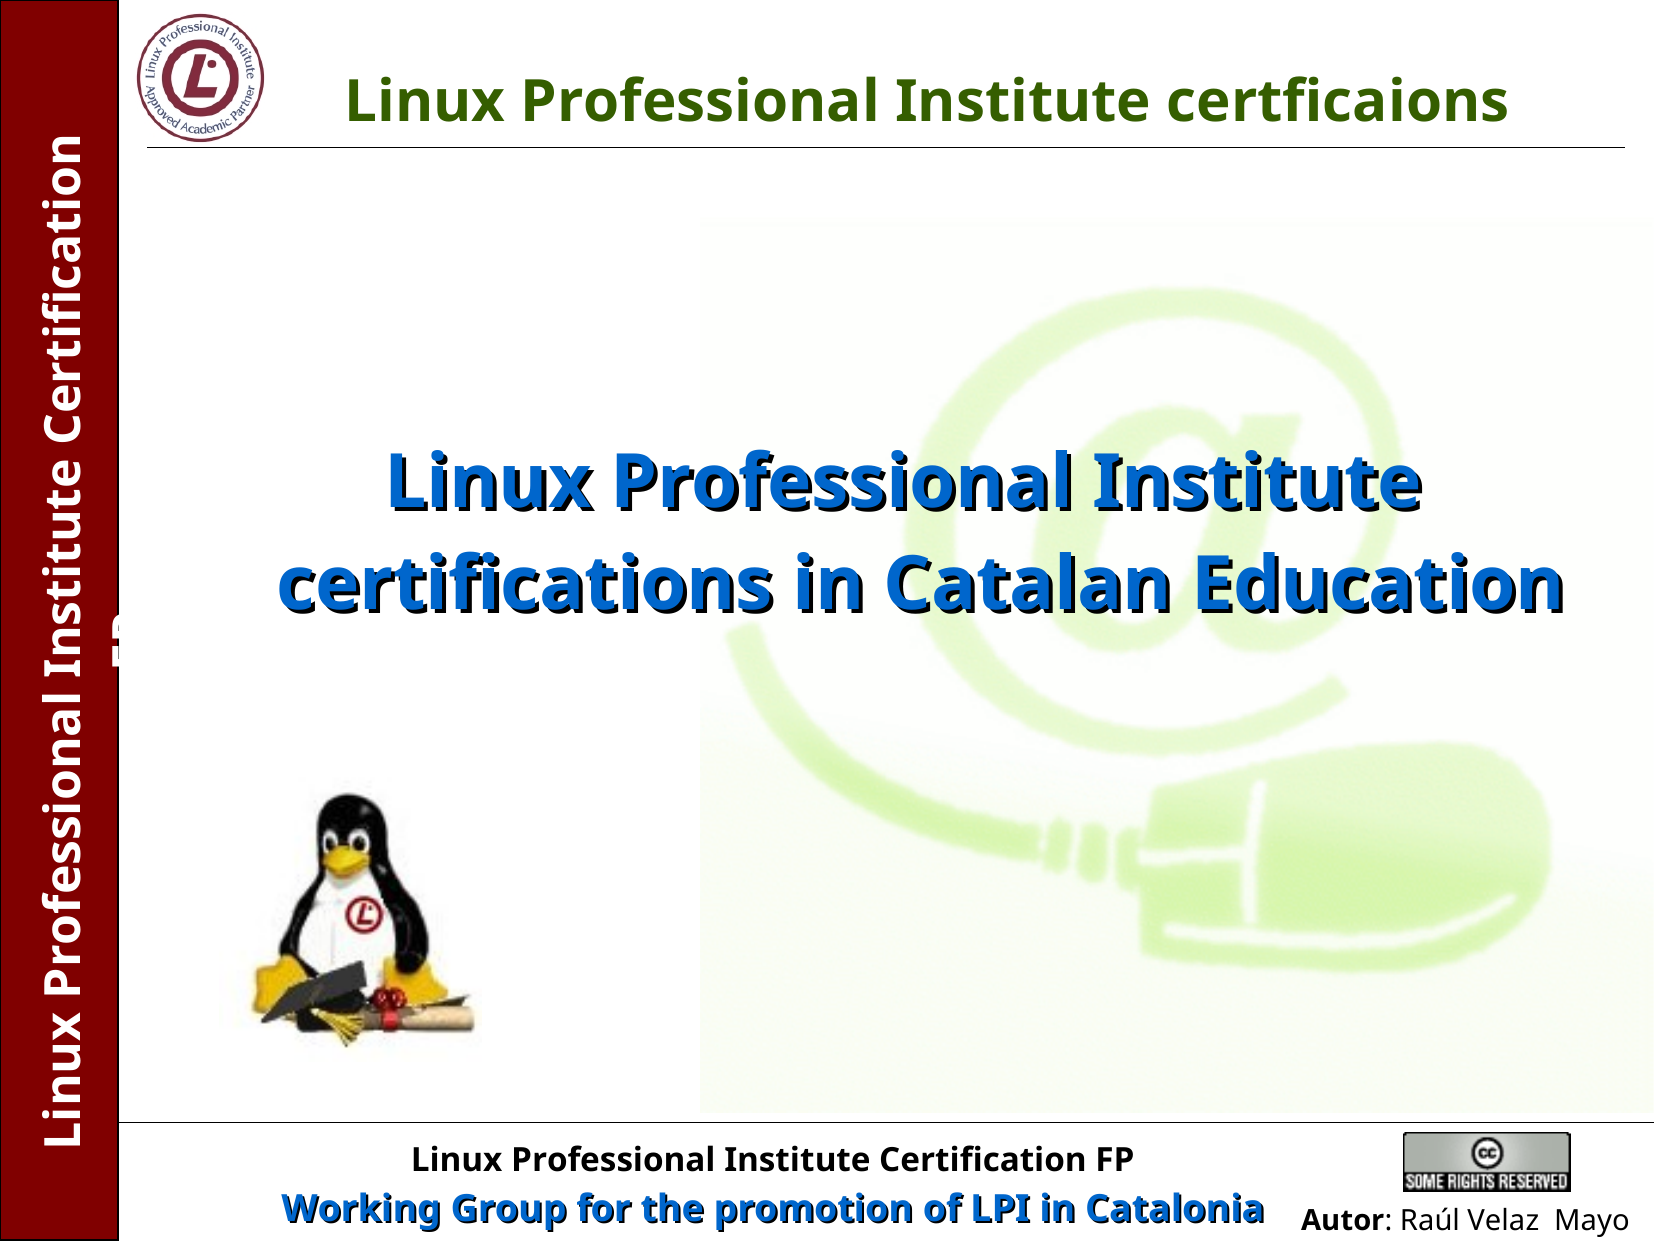

# Linux Professional Institute certficaions
Linux Professional Institute certifications in Catalan Education